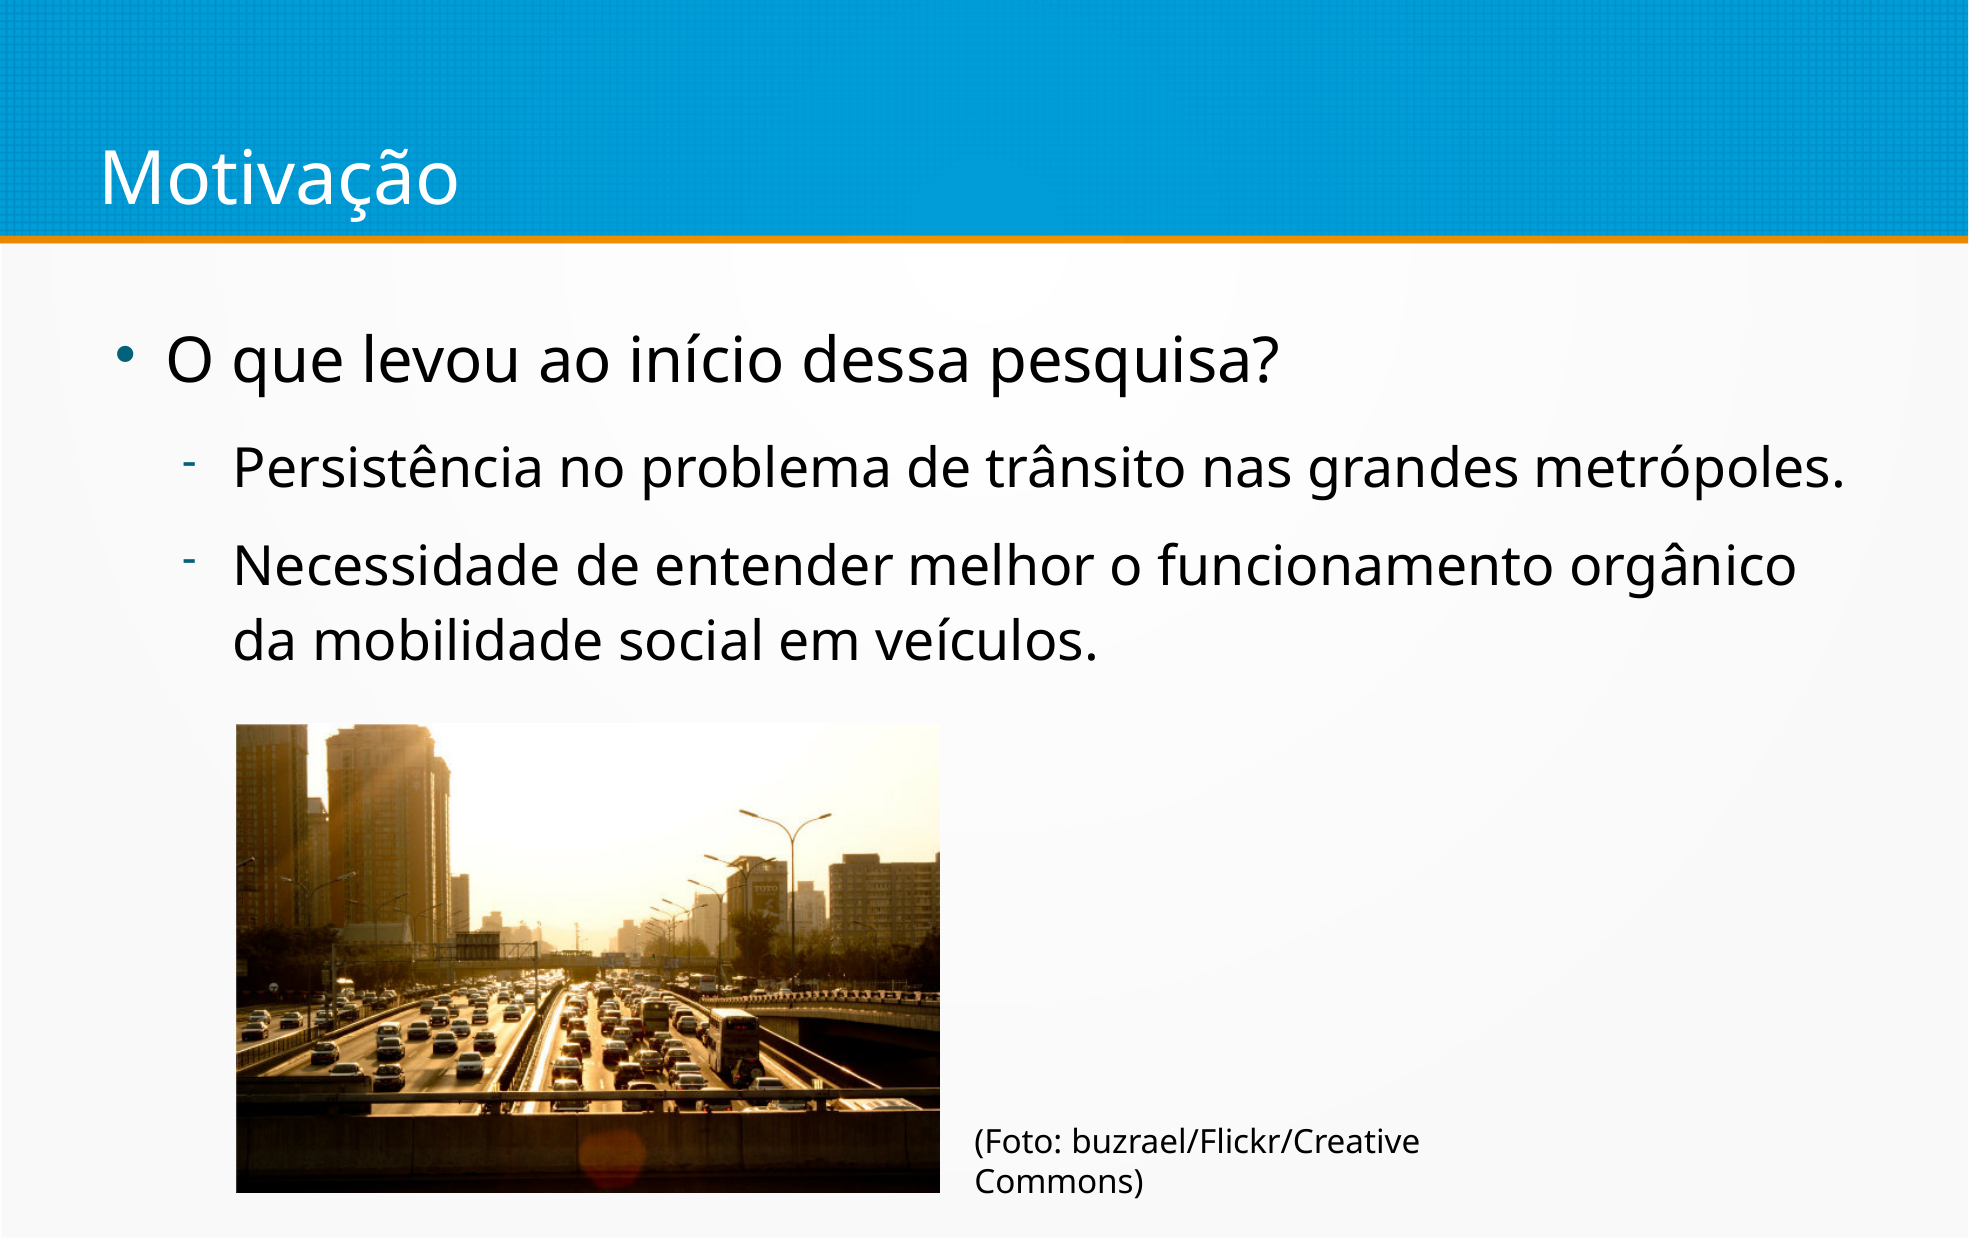

Motivação
O que levou ao início dessa pesquisa?
Persistência no problema de trânsito nas grandes metrópoles.
Necessidade de entender melhor o funcionamento orgânico da mobilidade social em veículos.
(Foto: buzrael/Flickr/Creative Commons)